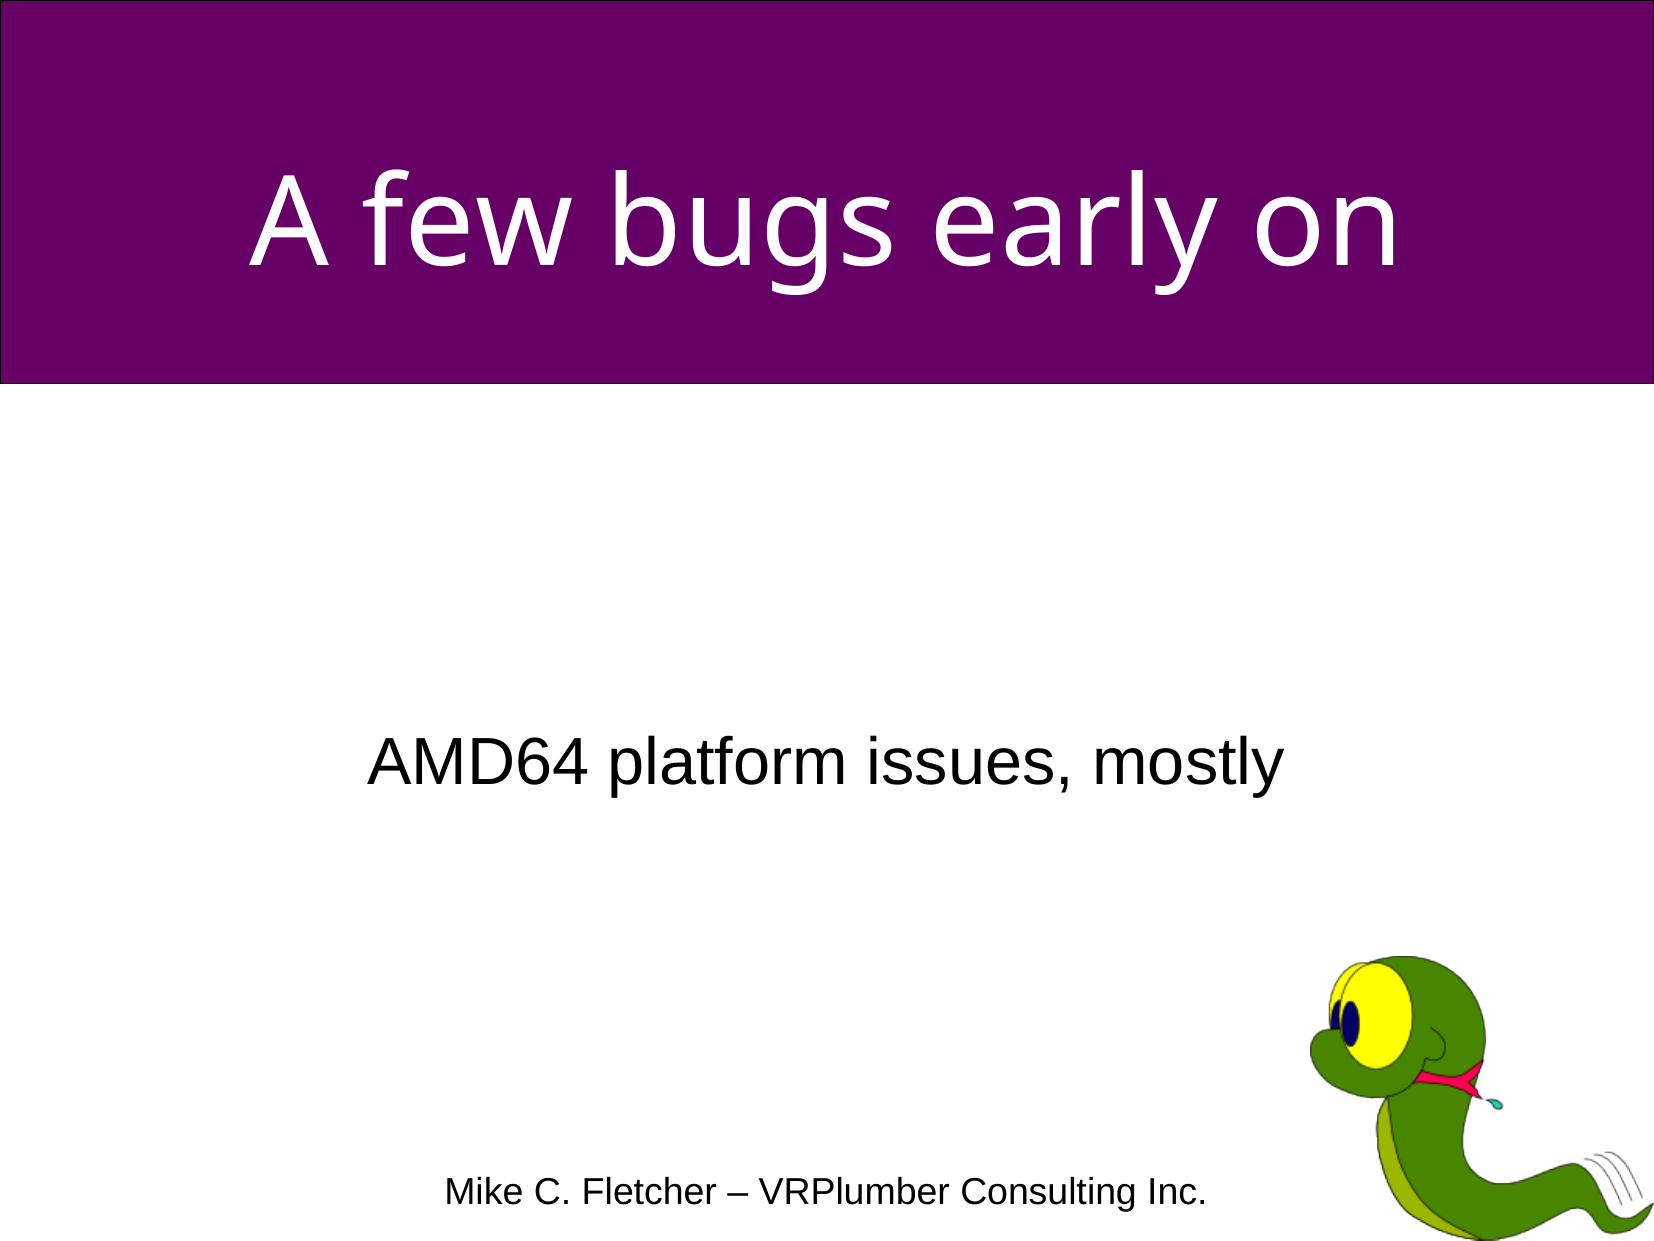

# A few bugs early on
AMD64 platform issues, mostly